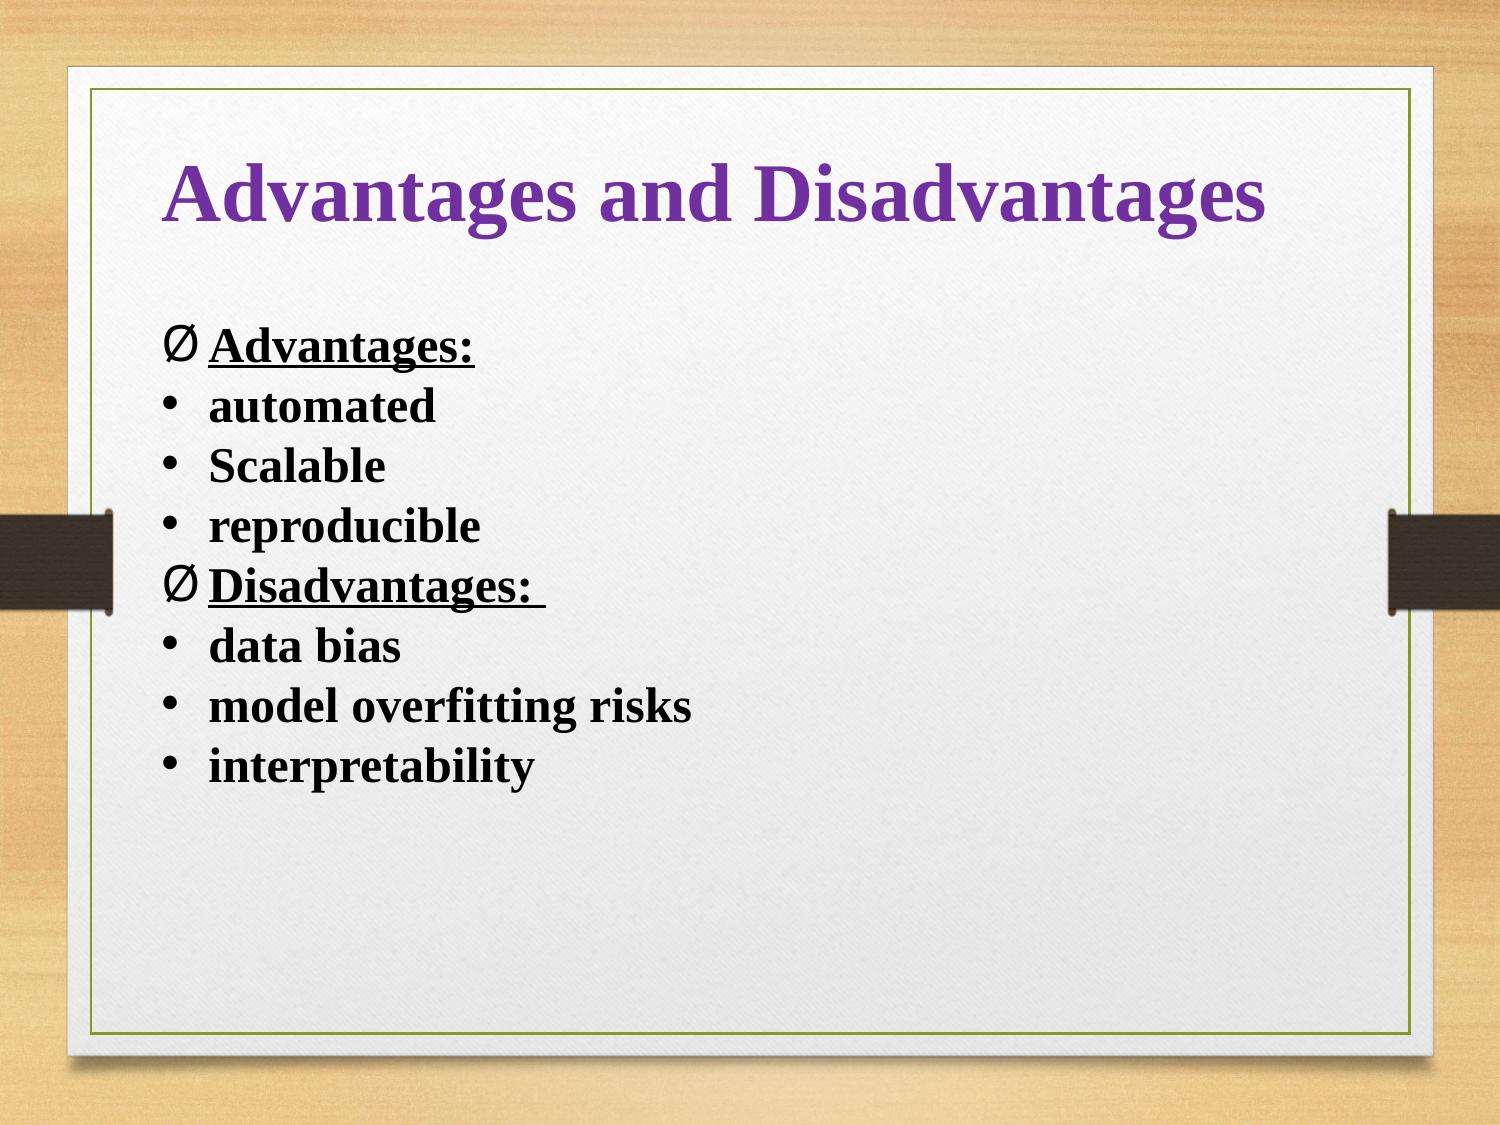

Advantages and Disadvantages
Advantages:
automated
Scalable
reproducible
Disadvantages:
data bias
model overfitting risks
interpretability